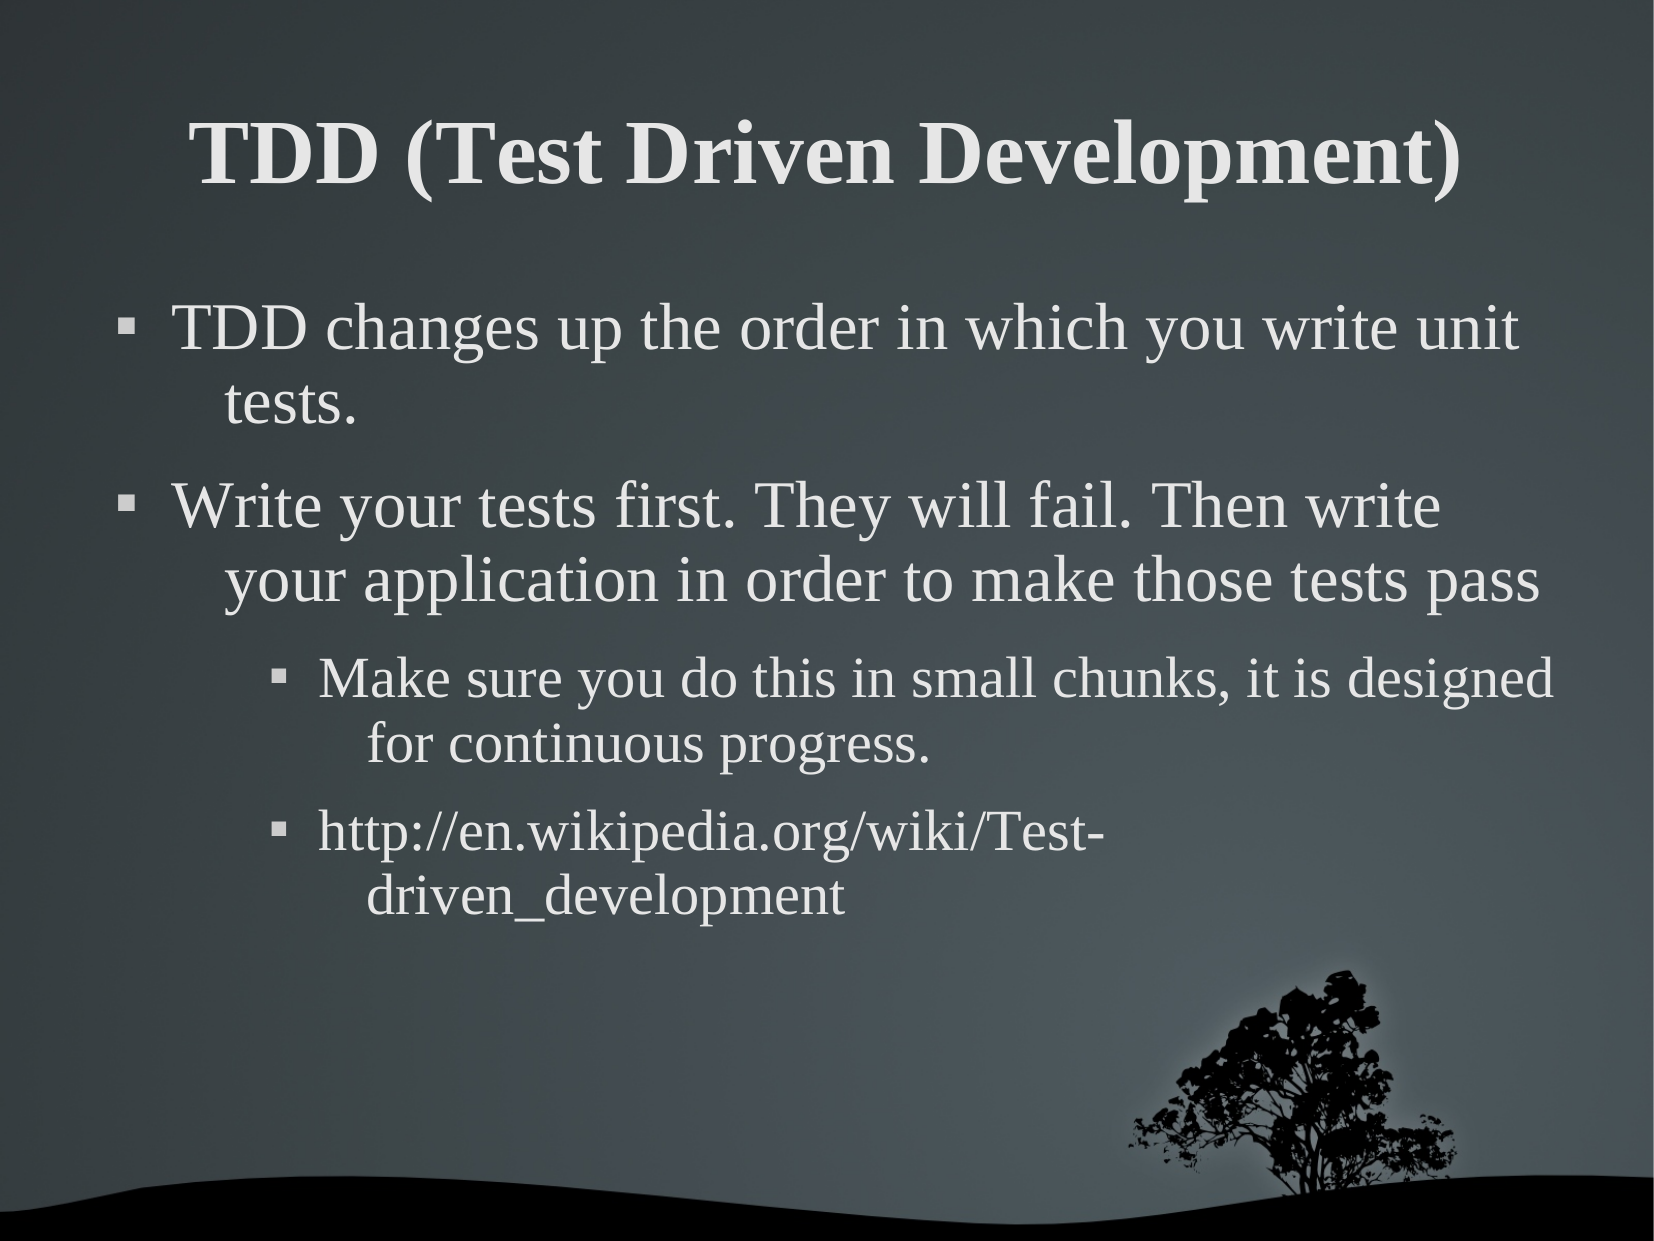

# TDD (Test Driven Development)
TDD changes up the order in which you write unit tests.
Write your tests first. They will fail. Then write your application in order to make those tests pass
Make sure you do this in small chunks, it is designed for continuous progress.
http://en.wikipedia.org/wiki/Test-driven_development